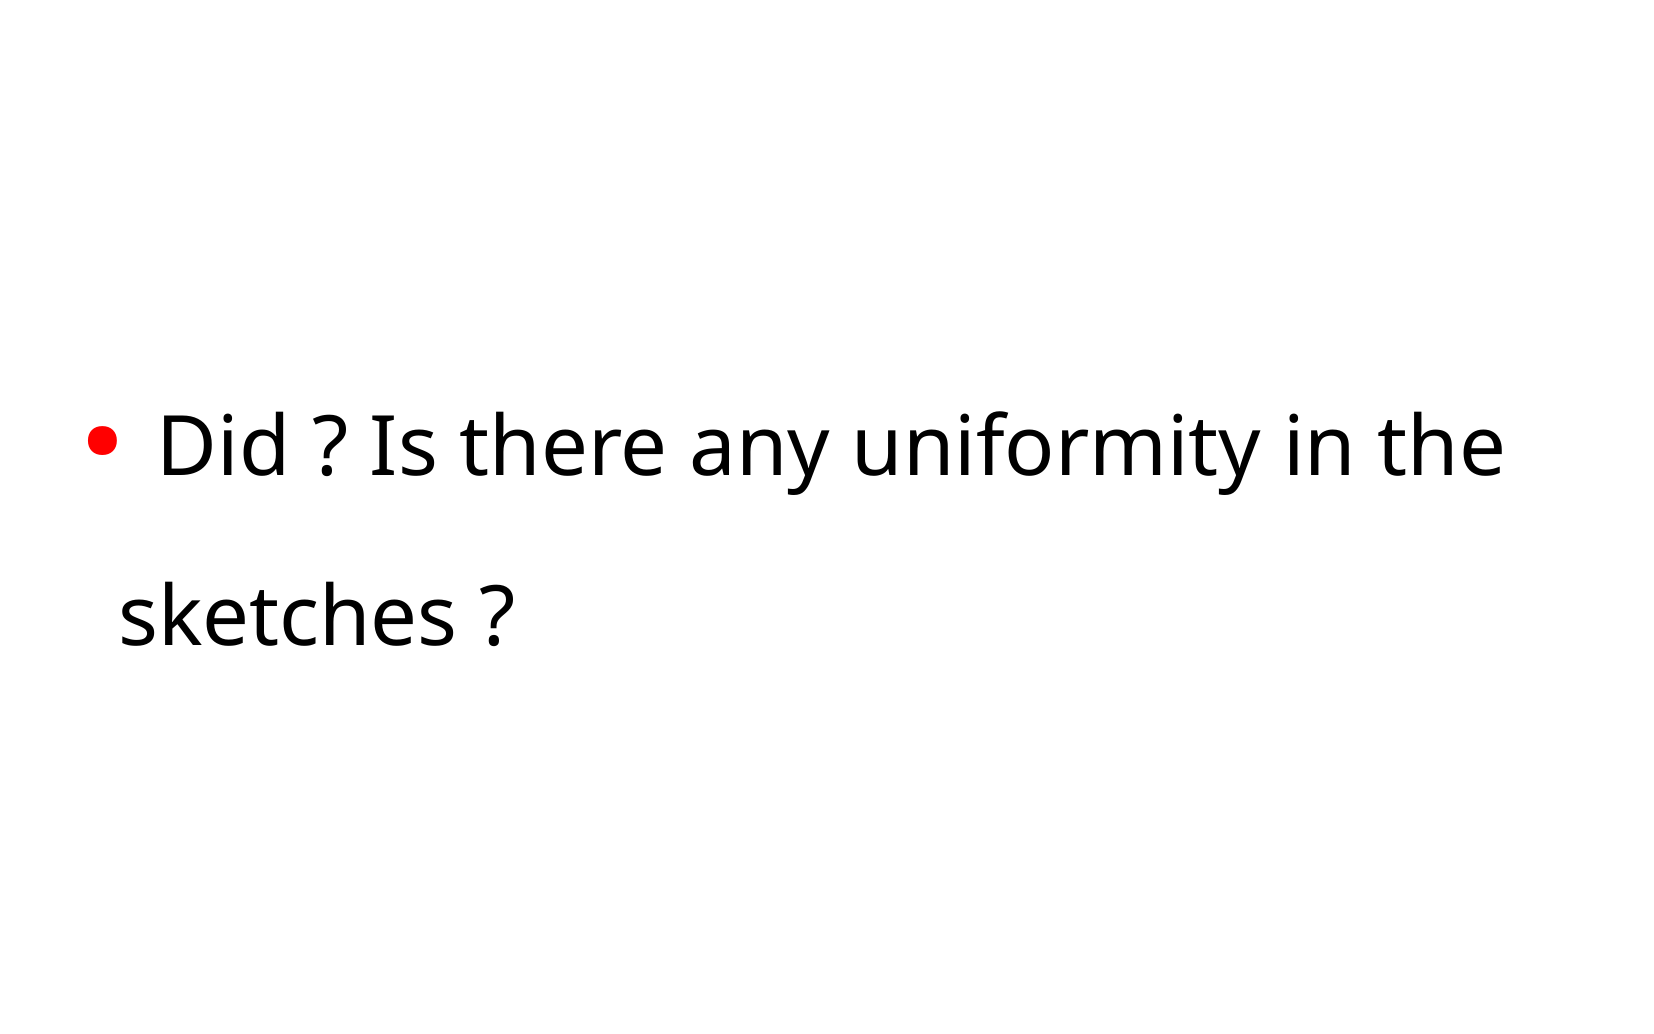

# Did ? Is there any uniformity in the sketches ?